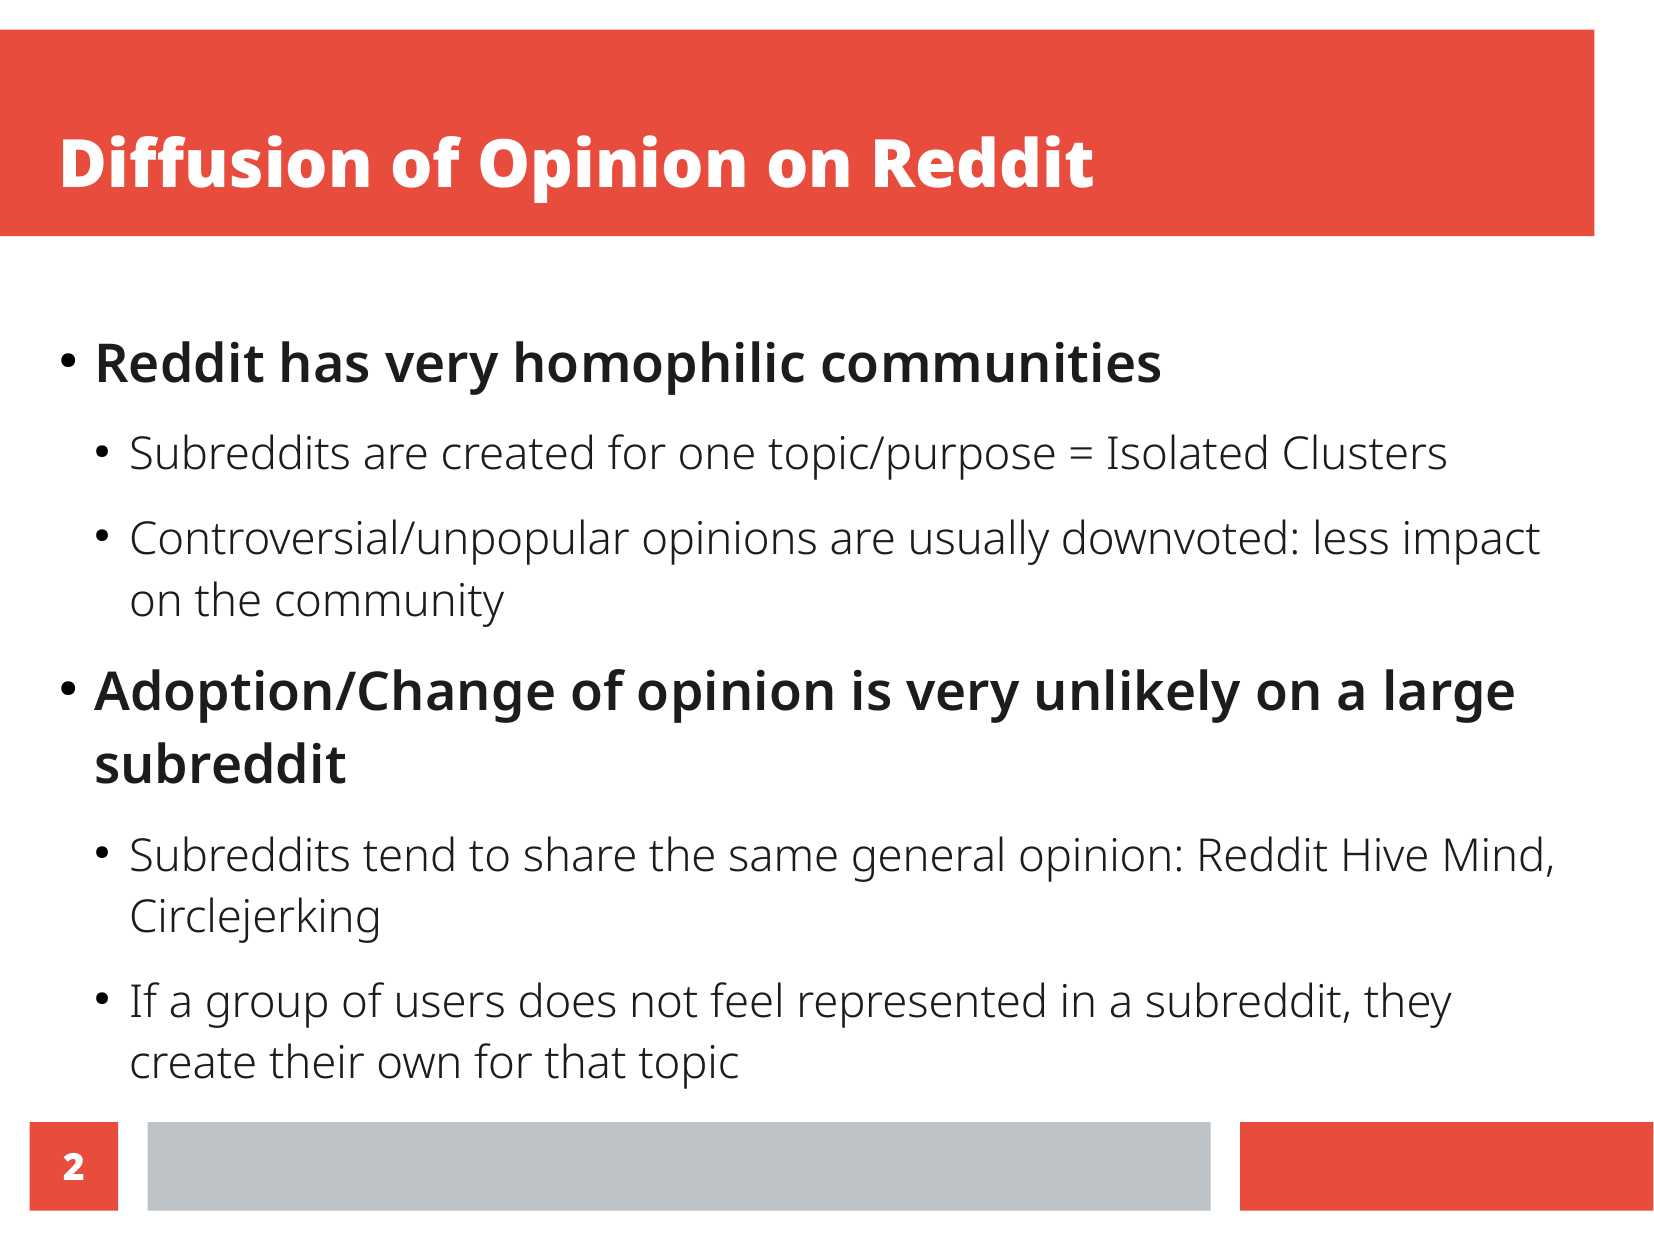

# Diffusion of Opinion on Reddit
Reddit has very homophilic communities
Subreddits are created for one topic/purpose = Isolated Clusters
Controversial/unpopular opinions are usually downvoted: less impact on the community
Adoption/Change of opinion is very unlikely on a large subreddit
Subreddits tend to share the same general opinion: Reddit Hive Mind, Circlejerking
If a group of users does not feel represented in a subreddit, they create their own for that topic
2